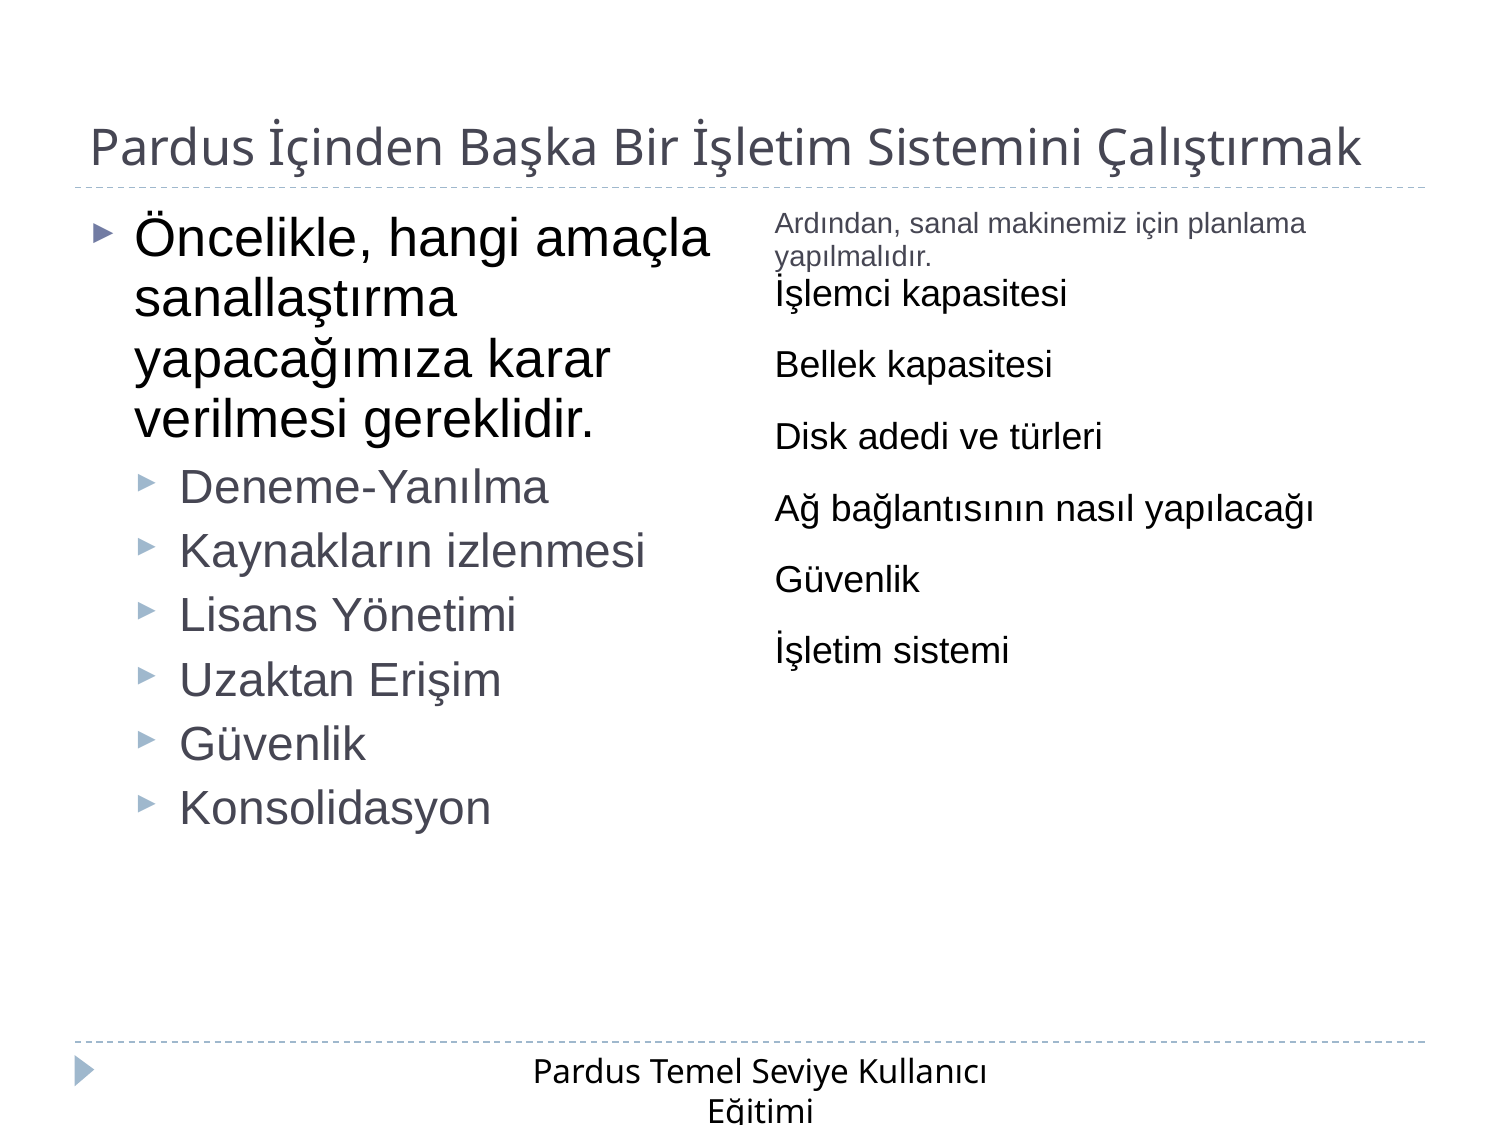

# Pardus İçinden Başka Bir İşletim Sistemini Çalıştırmak
Ardından, sanal makinemiz için planlama yapılmalıdır.
İşlemci kapasitesi
Bellek kapasitesi
Disk adedi ve türleri
Ağ bağlantısının nasıl yapılacağı
Güvenlik
İşletim sistemi
Öncelikle, hangi amaçla sanallaştırma yapacağımıza karar verilmesi gereklidir.
Deneme-Yanılma
Kaynakların izlenmesi
Lisans Yönetimi
Uzaktan Erişim
Güvenlik
Konsolidasyon